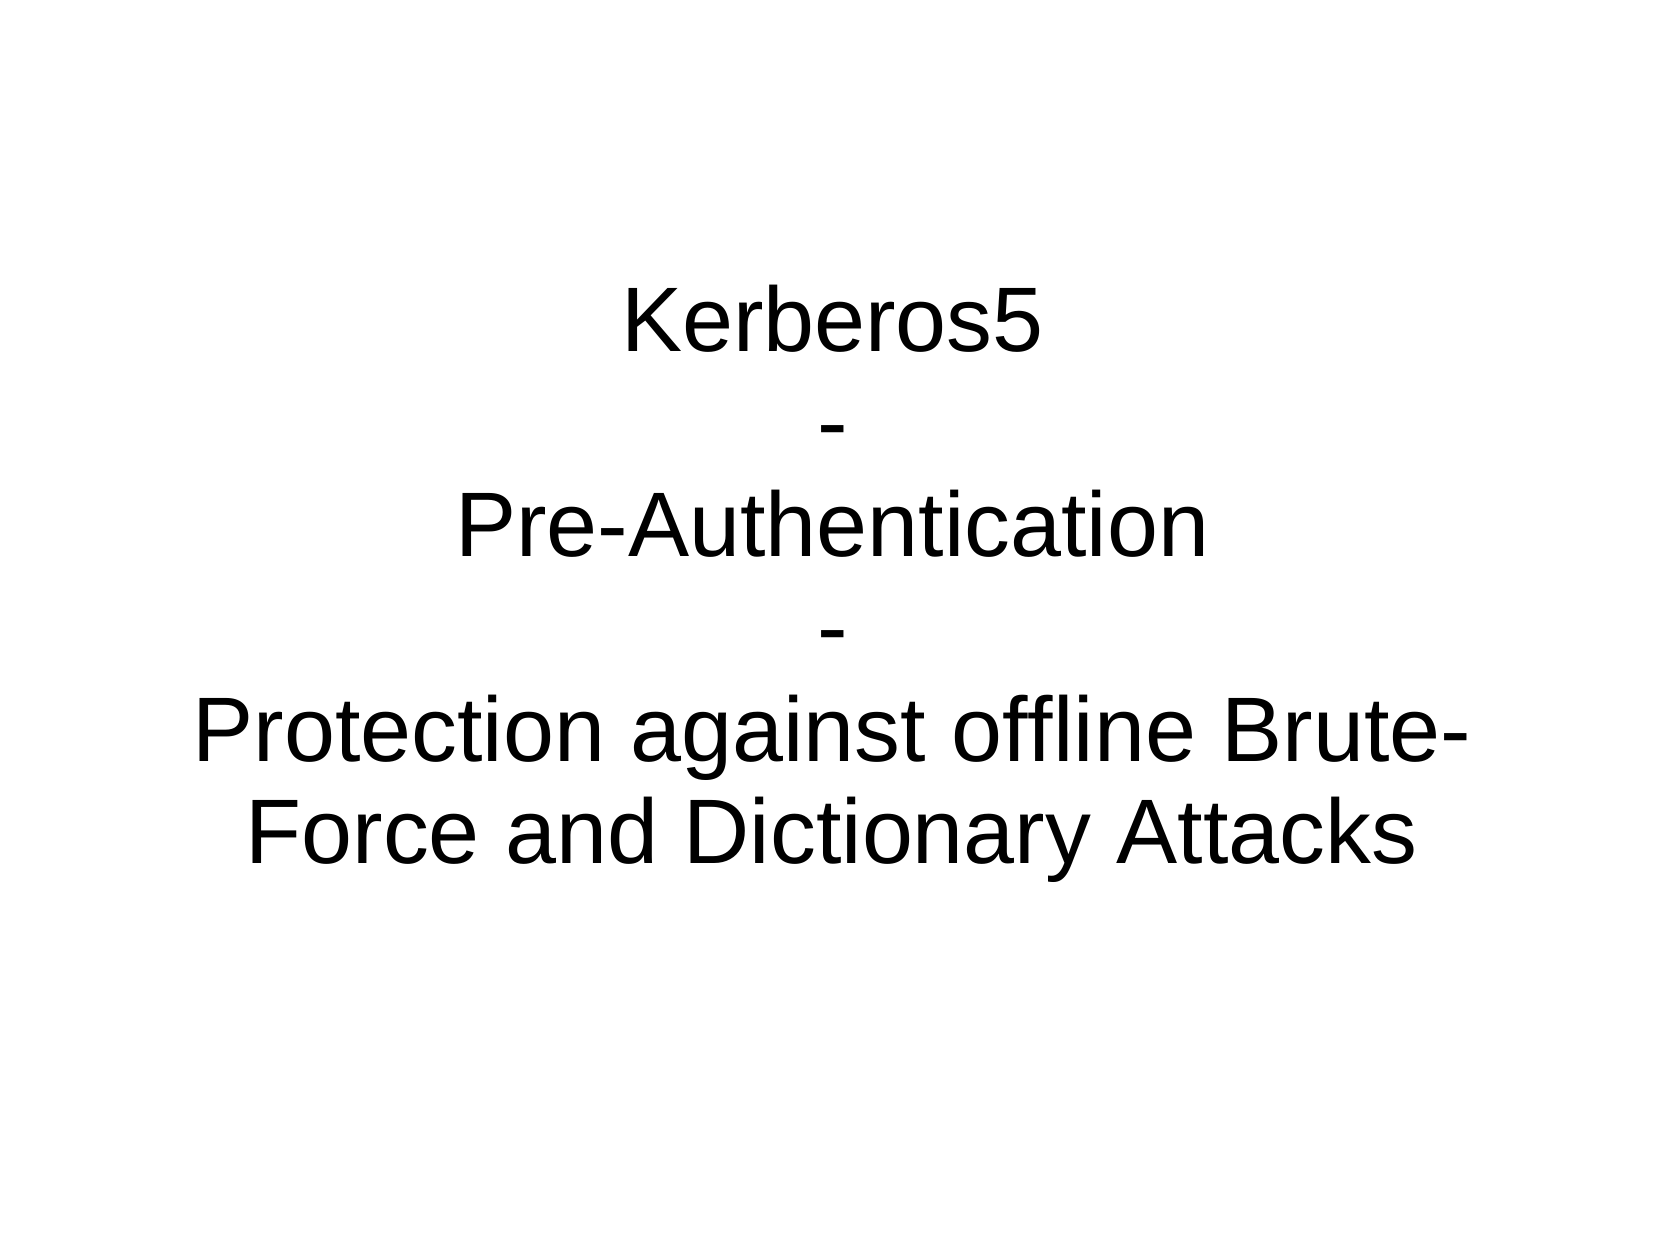

# Kerberos5 - Pre-Authentication - Protection against offline Brute-Force and Dictionary Attacks